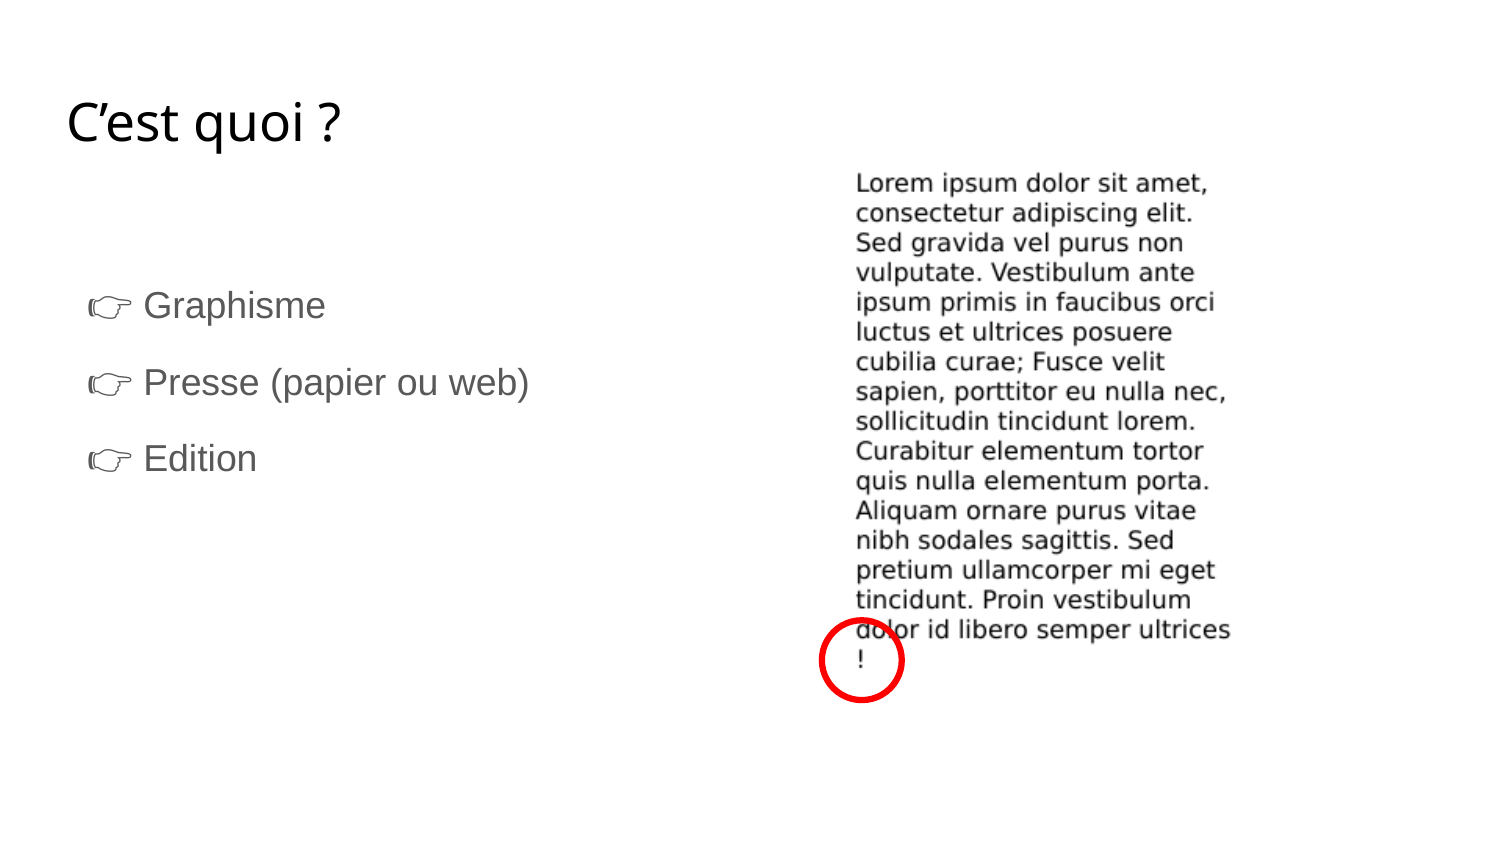

# C’est quoi ?
 👉 Graphisme
 👉 Presse (papier ou web)
 👉 Edition